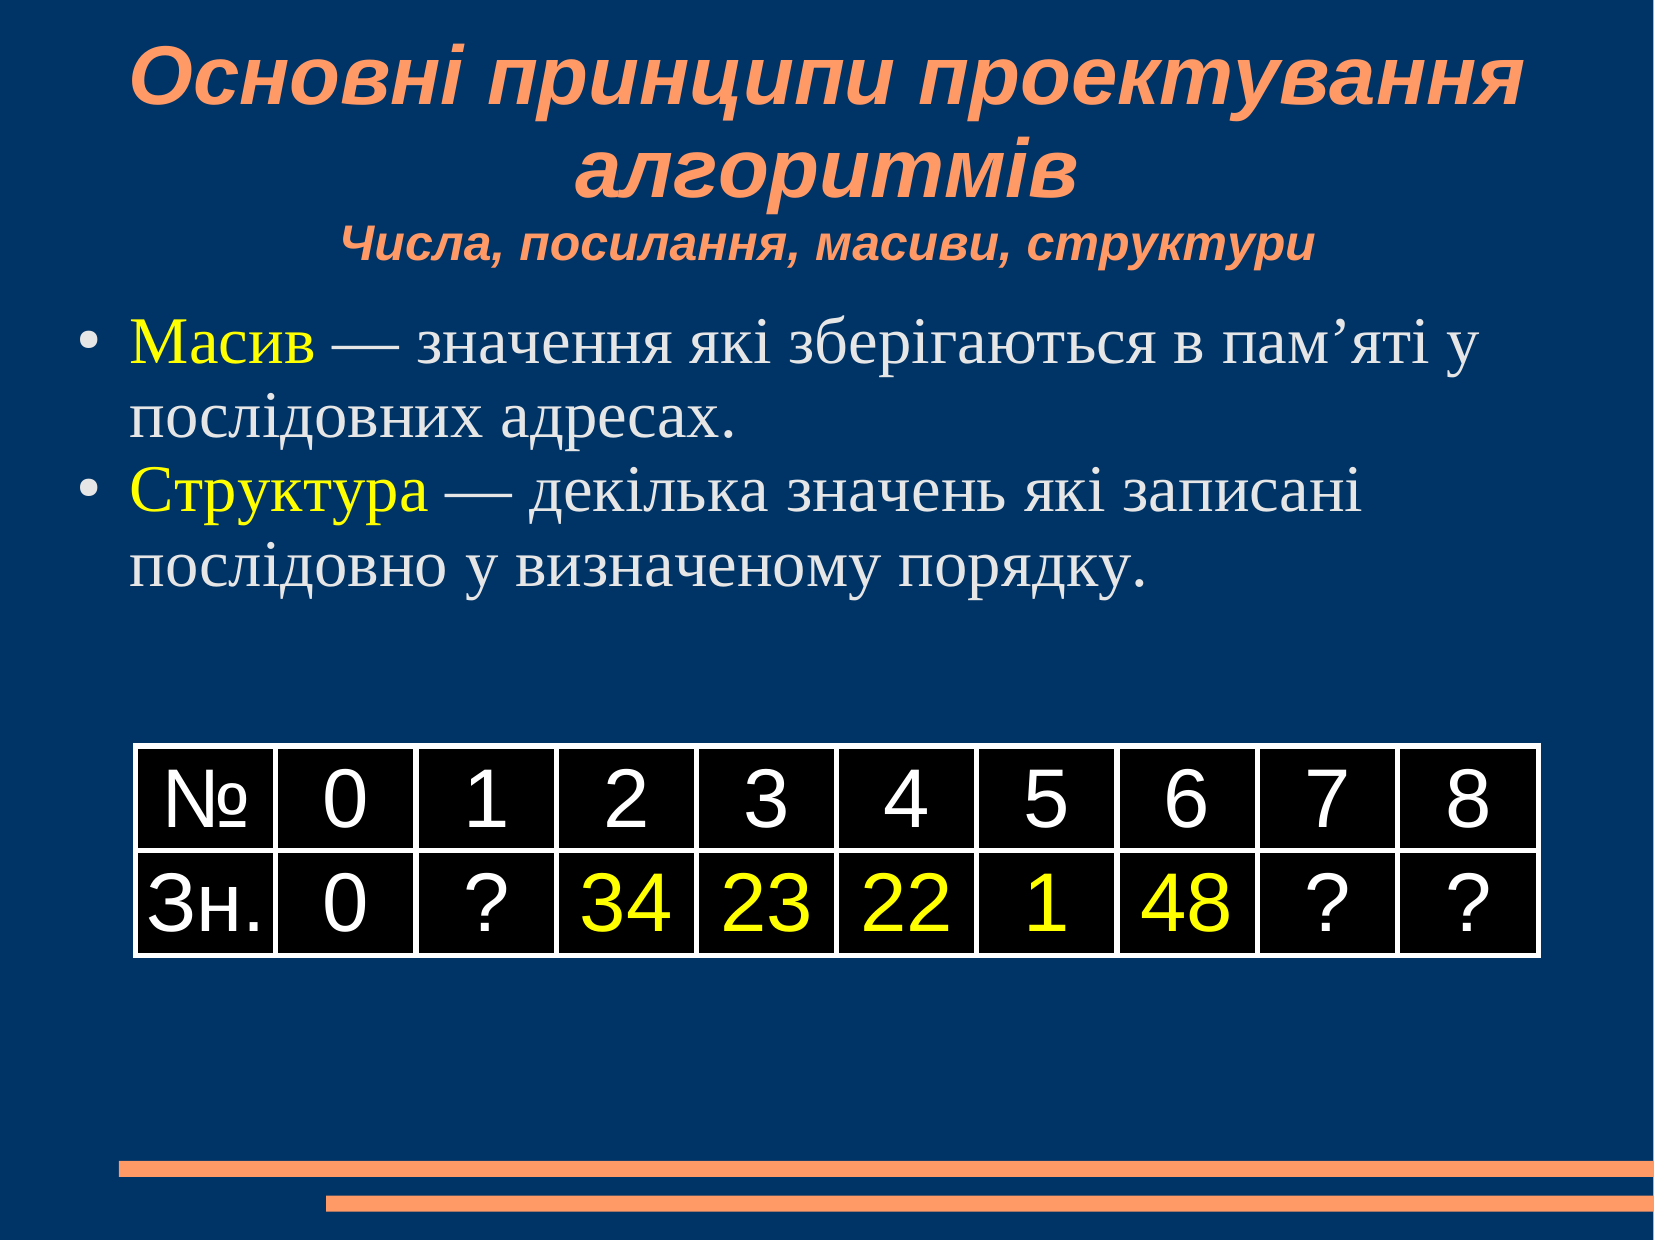

# Основні принципи проектування алгоритмів Числа, посилання, масиви, структури
Масив — значення які зберігаються в пам’яті у послідовних адресах.
Структура — декілька значень які записані послідовно у визначеному порядку.
| № | 0 | 1 | 2 | 3 | 4 | 5 | 6 | 7 | 8 |
| --- | --- | --- | --- | --- | --- | --- | --- | --- | --- |
| Зн. | 0 | ? | 34 | 23 | 22 | 1 | 48 | ? | ? |